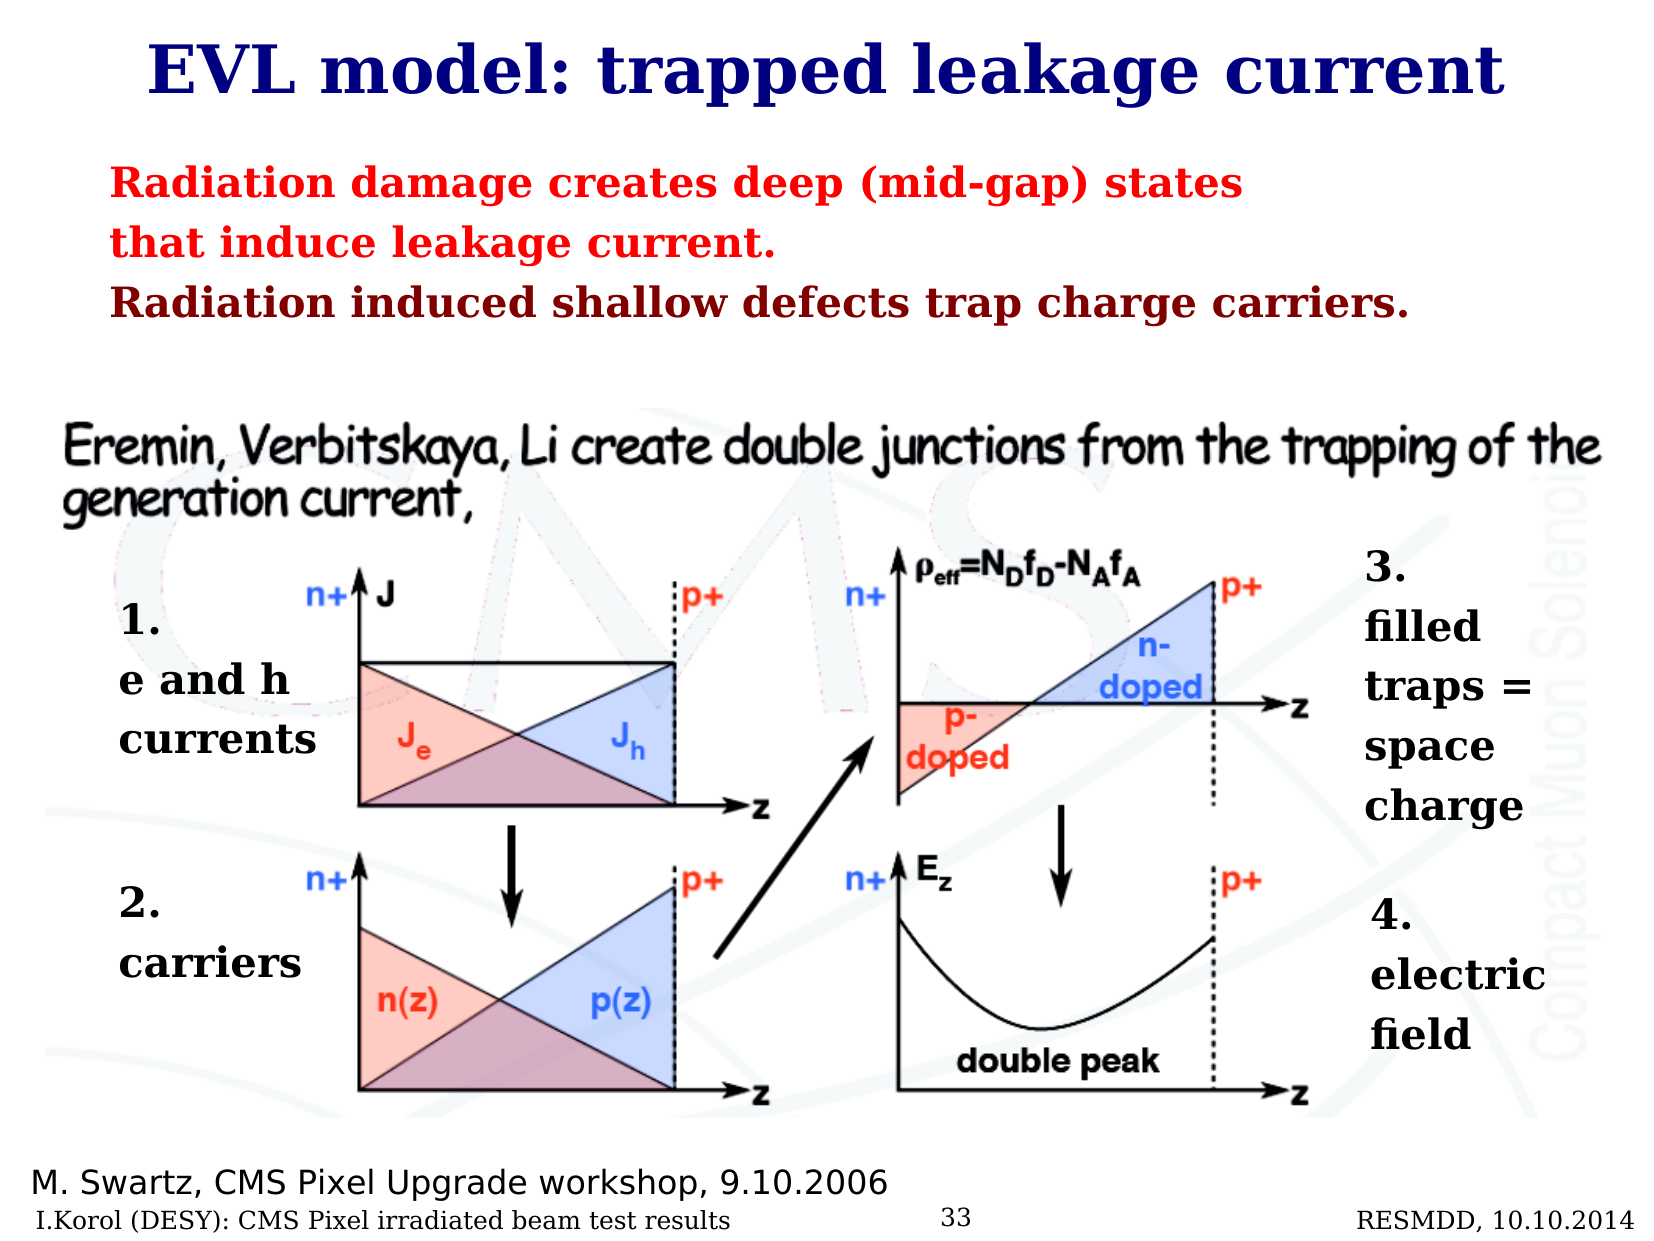

# EVL model: trapped leakage current
Radiation damage creates deep (mid-gap) states
that induce leakage current.
Radiation induced shallow defects trap charge carriers.
3.
filled
traps =
space
charge
1.
e and h
currents
2.
carriers
4.
electric
field
M. Swartz, CMS Pixel Upgrade workshop, 9.10.2006